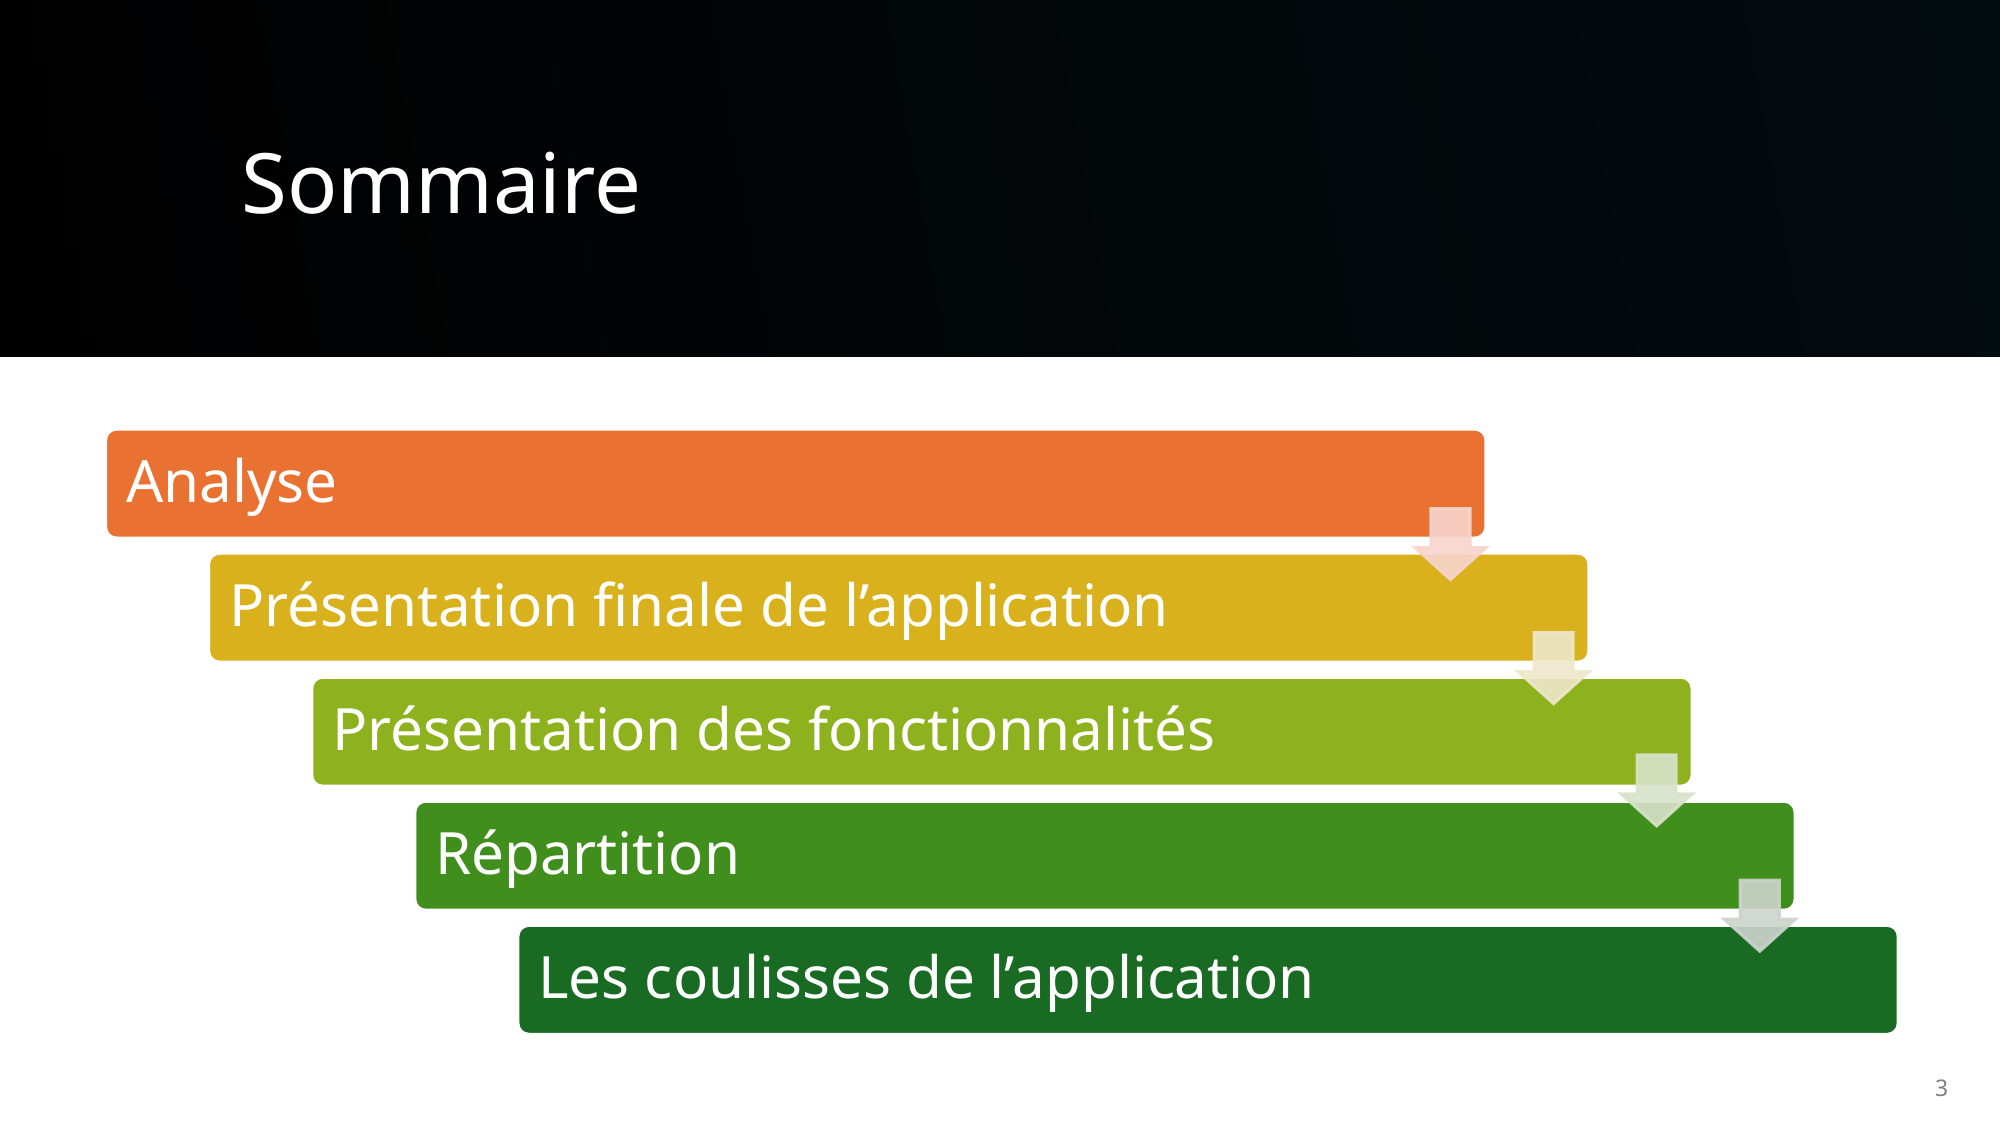

# Sommaire
Analyse
Présentation finale de l’application
Présentation des fonctionnalités
Répartition
Les coulisses de l’application
3